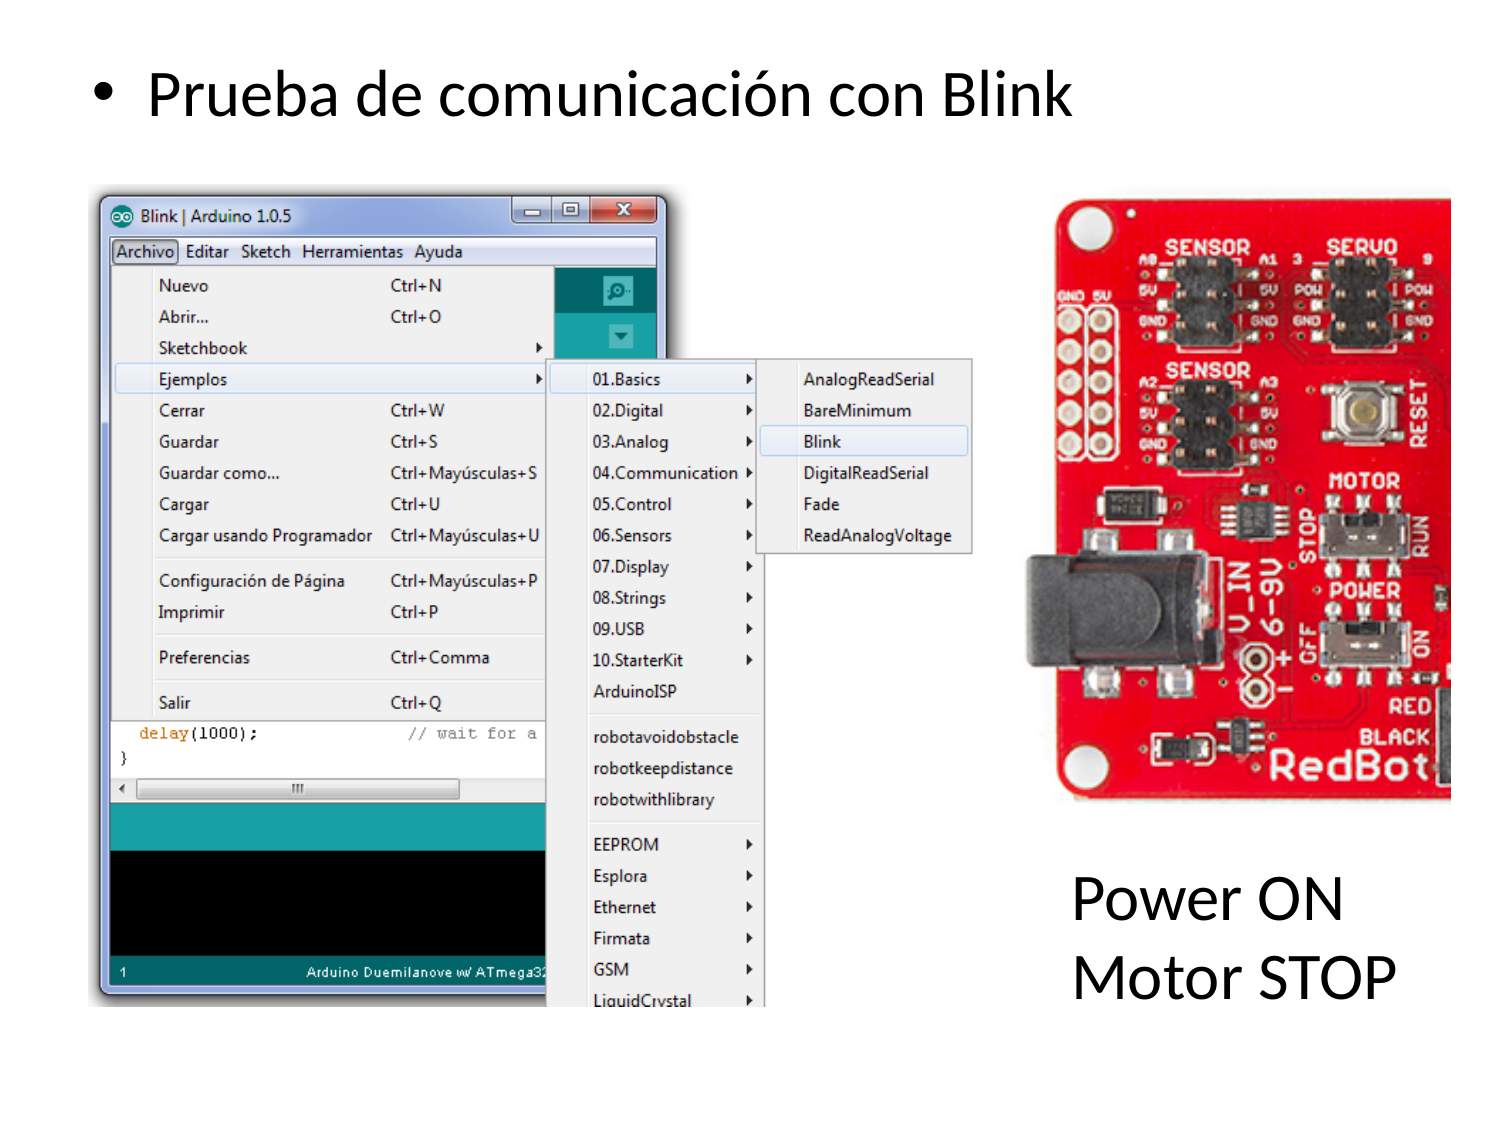

# Prueba de comunicación con Blink
Power ON
Motor STOP